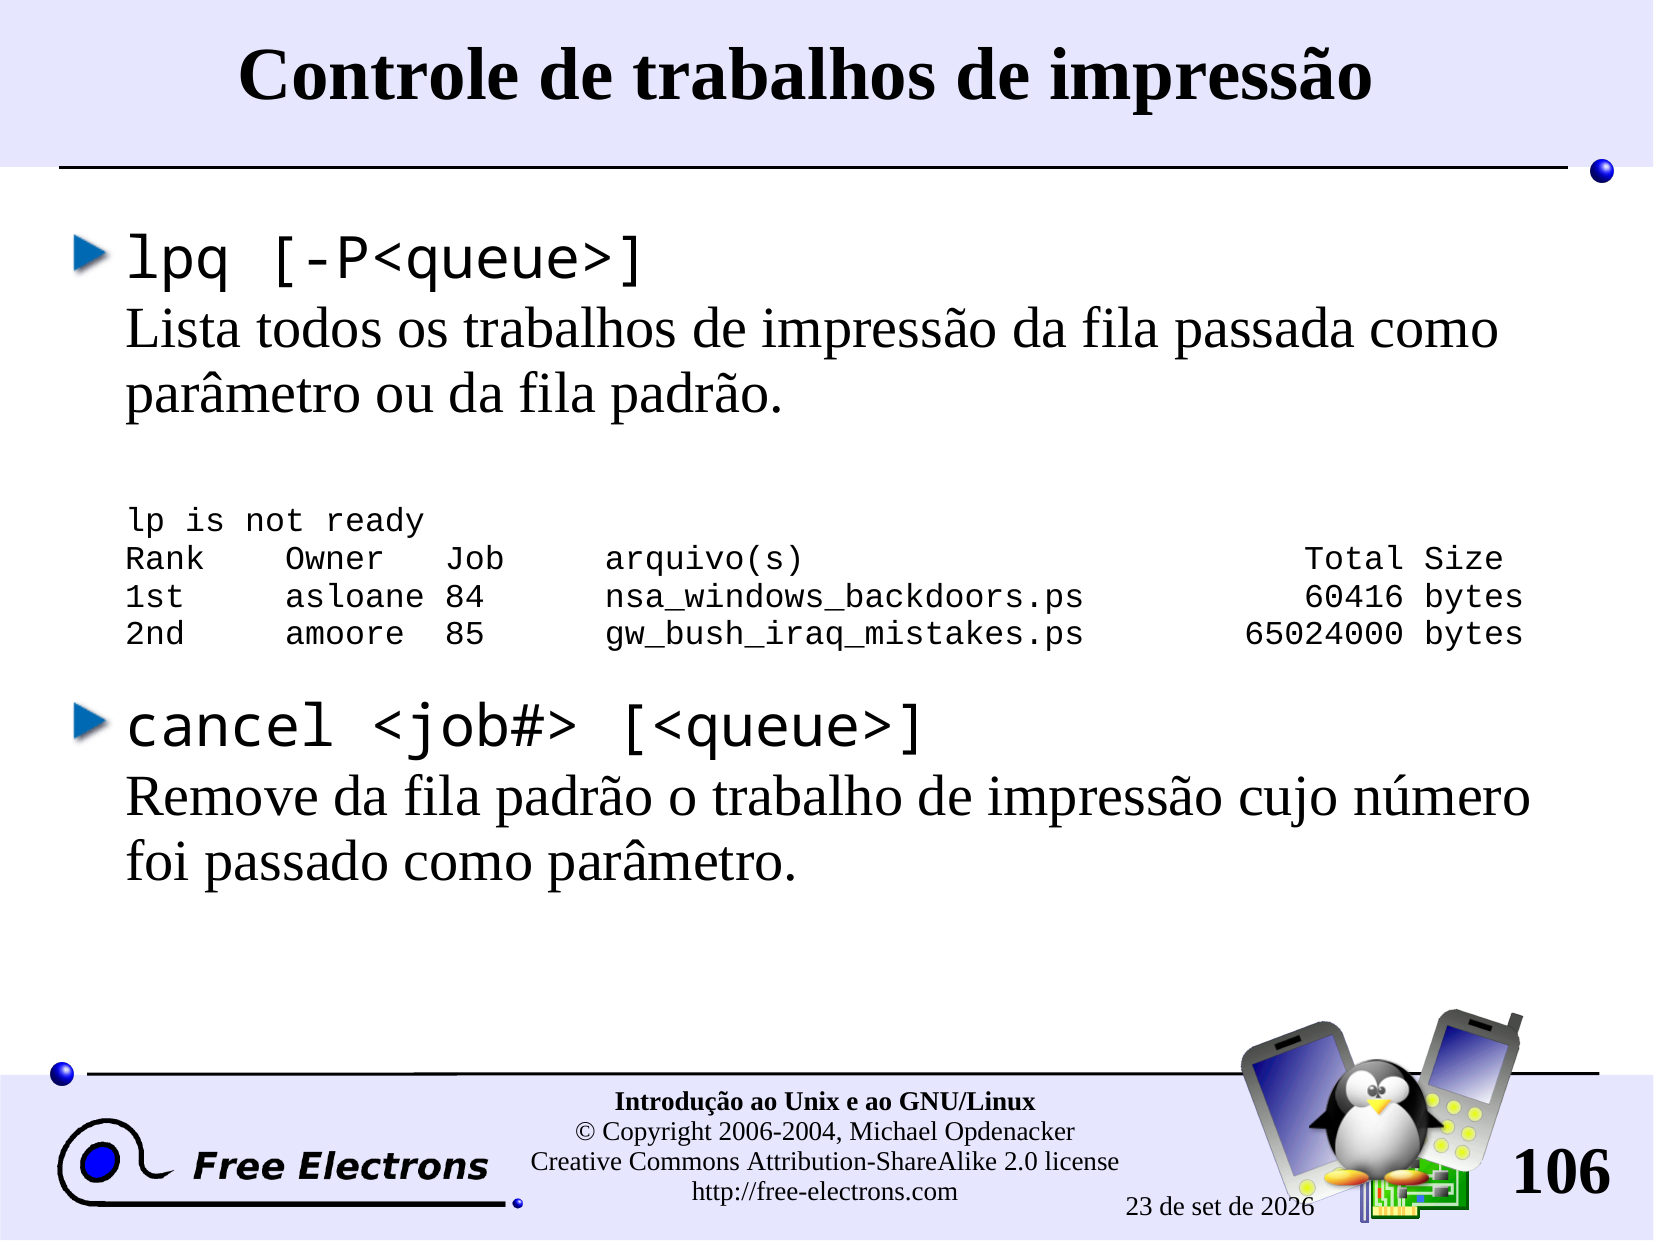

# Controle de trabalhos de impressão
lpq [-P<queue>]
Lista todos os trabalhos de impressão da fila passada como parâmetro ou da fila padrão.
lp is not ready
Rank Owner Job arquivo(s) Total Size
1st asloane 84 nsa_windows_backdoors.ps 60416 bytes
2nd amoore 85 gw_bush_iraq_mistakes.ps 65024000 bytes
cancel <job#> [<queue>]
Remove da fila padrão o trabalho de impressão cujo número foi passado como parâmetro.